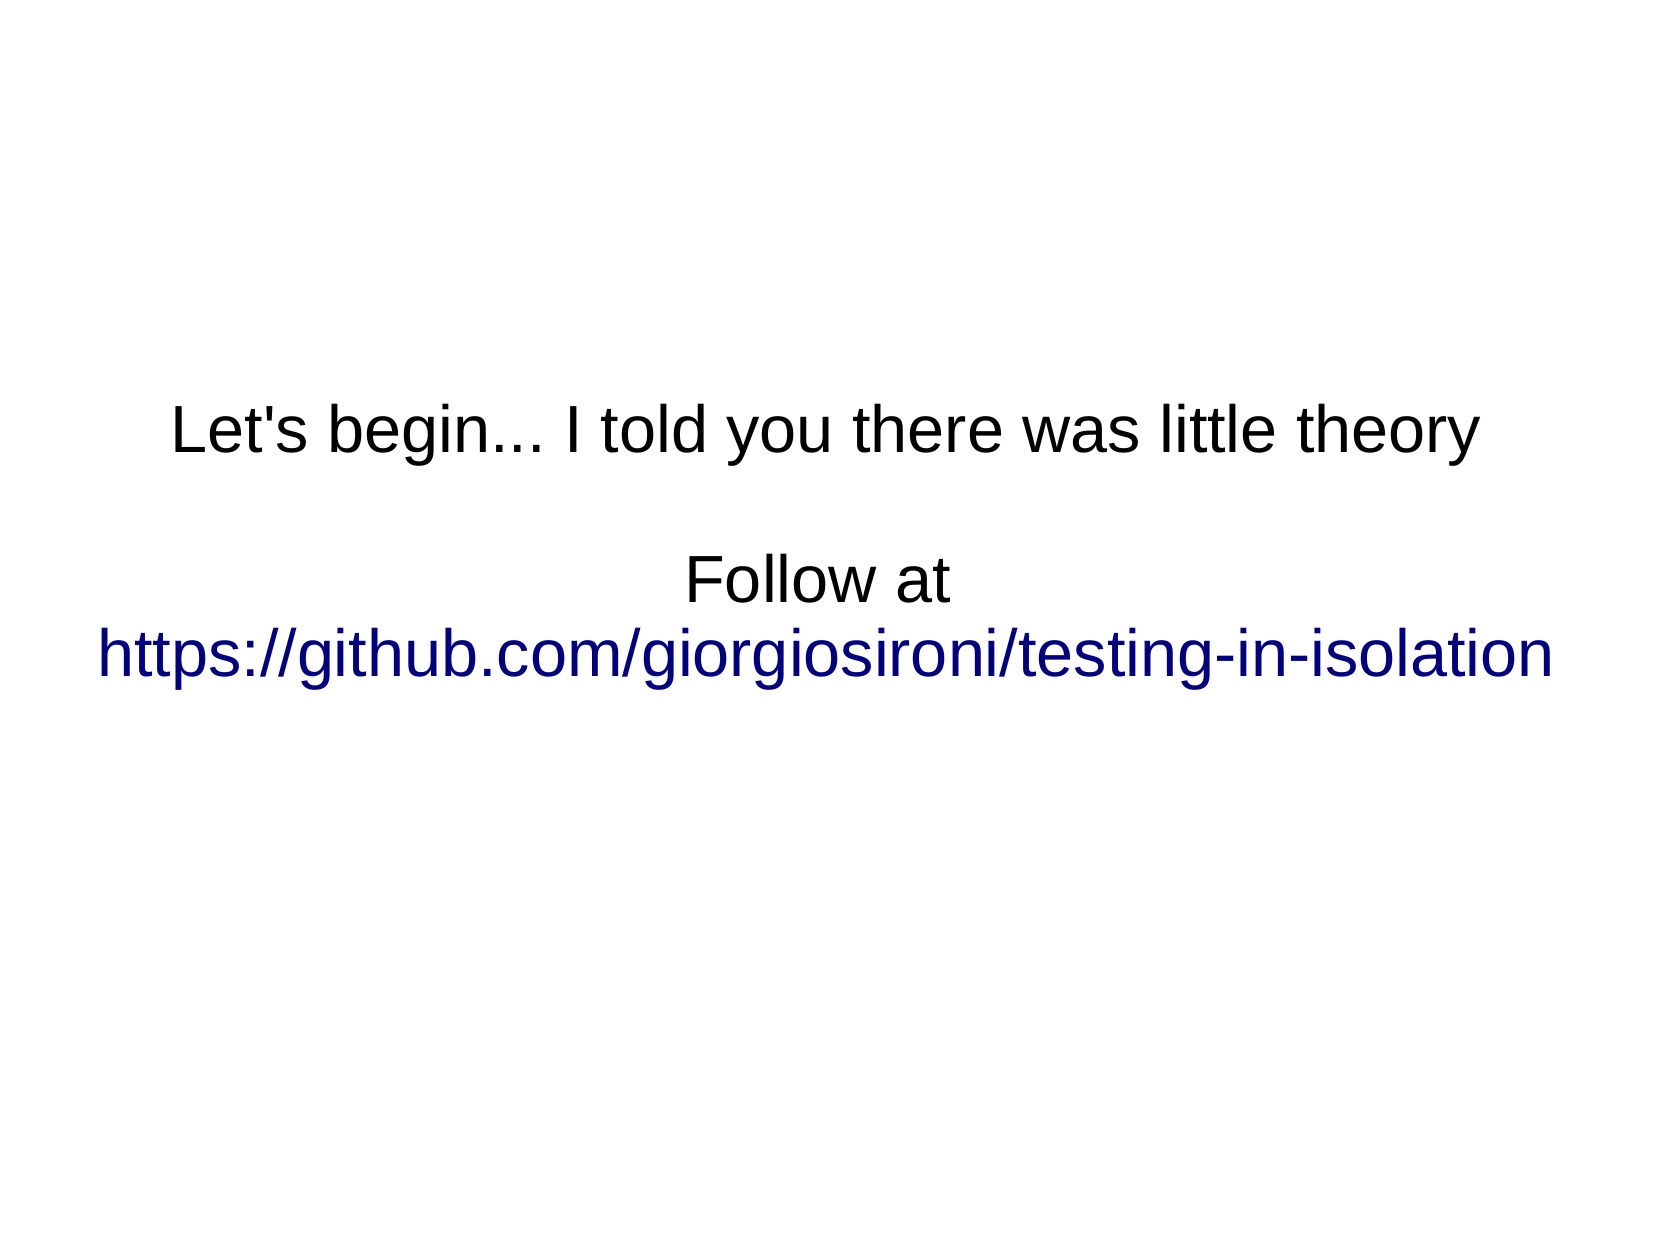

# Let's begin... I told you there was little theory
Follow at https://github.com/giorgiosironi/testing-in-isolation